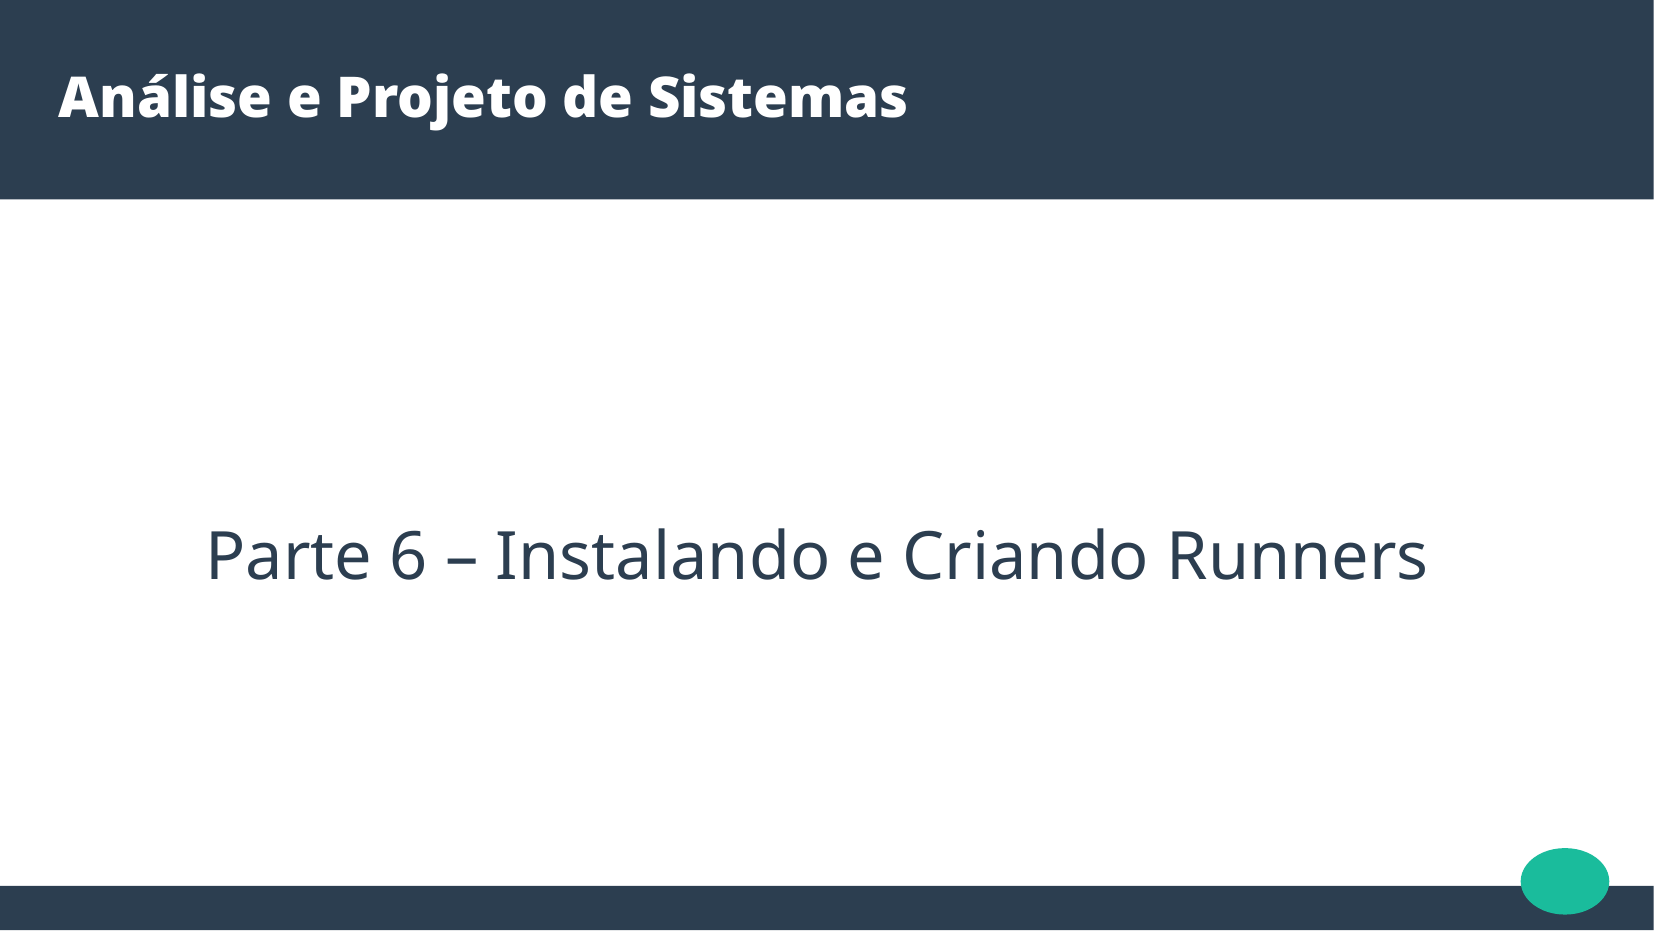

# Análise e Projeto de Sistemas
Parte 6 – Instalando e Criando Runners